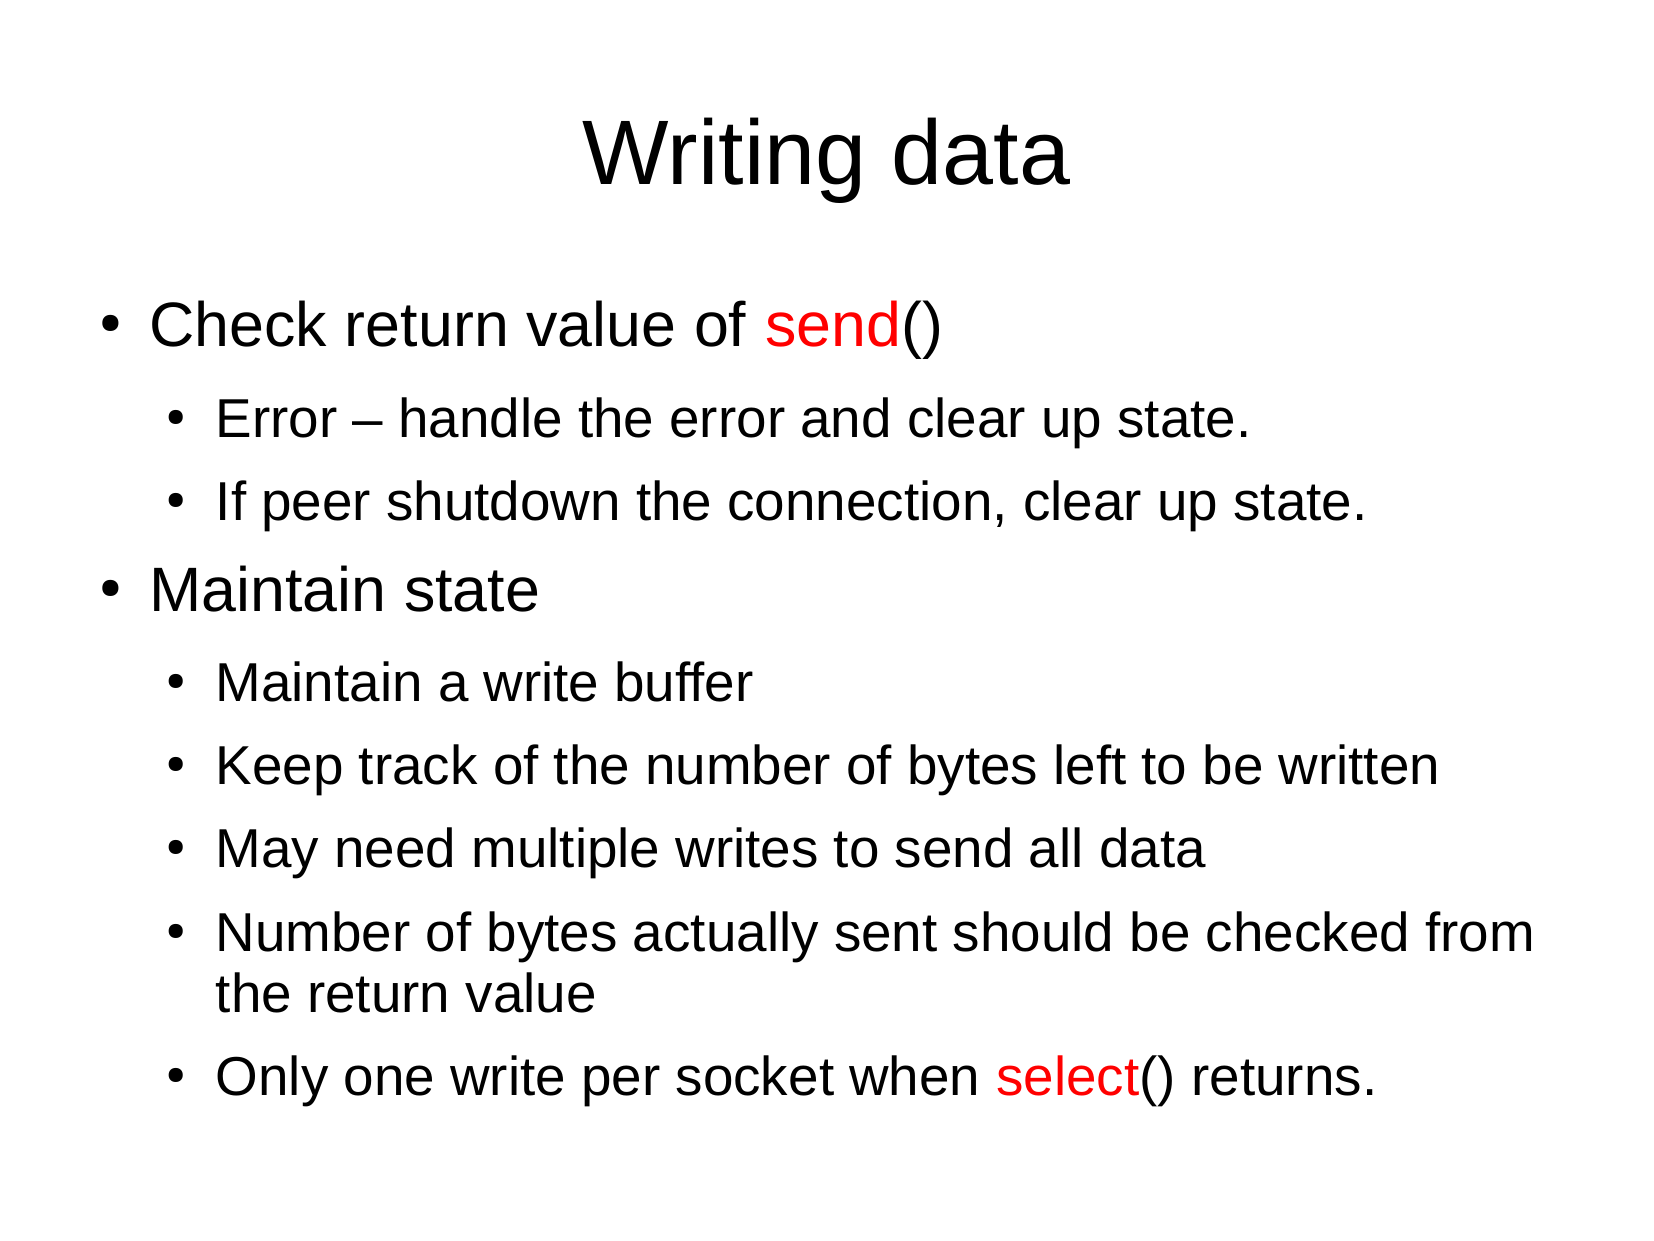

# Writing data
Check return value of send()
Error – handle the error and clear up state.
If peer shutdown the connection, clear up state.
Maintain state
Maintain a write buffer
Keep track of the number of bytes left to be written
May need multiple writes to send all data
Number of bytes actually sent should be checked from the return value
Only one write per socket when select() returns.